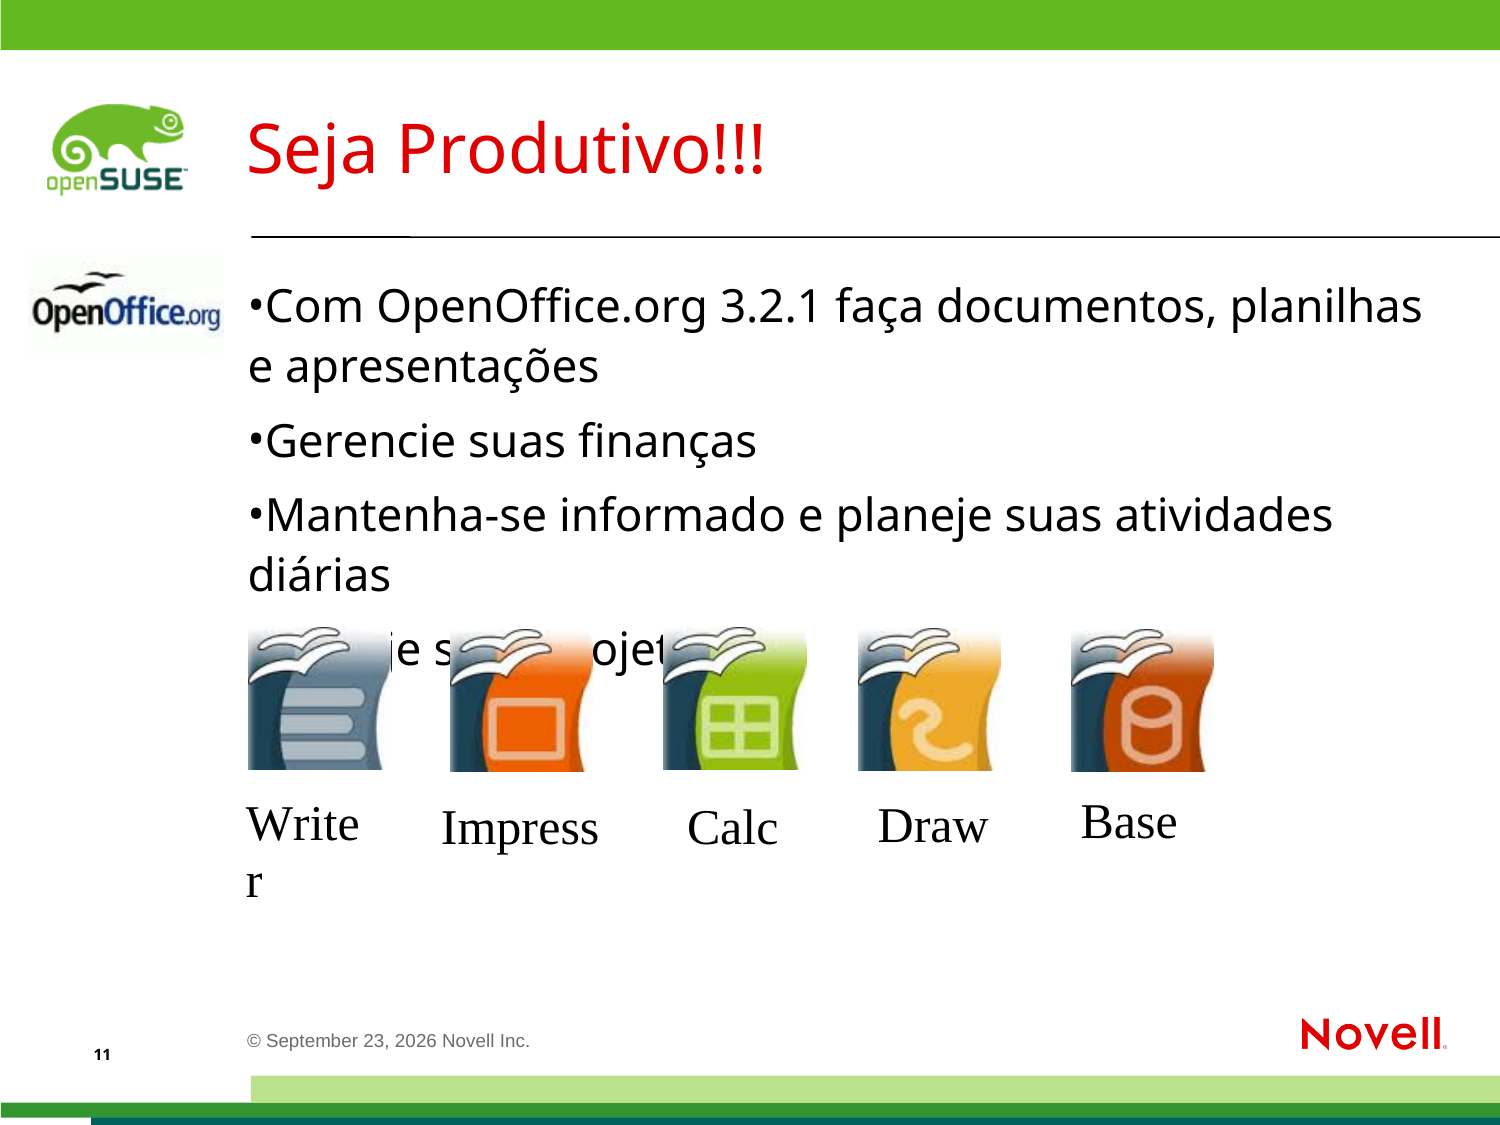

# Seja Produtivo!!!
Com OpenOffice.org 3.2.1 faça documentos, planilhas e apresentações
Gerencie suas finanças
Mantenha-se informado e planeje suas atividades diárias
Planeje seus projetos
Base
Writer
Draw
Impress
Calc